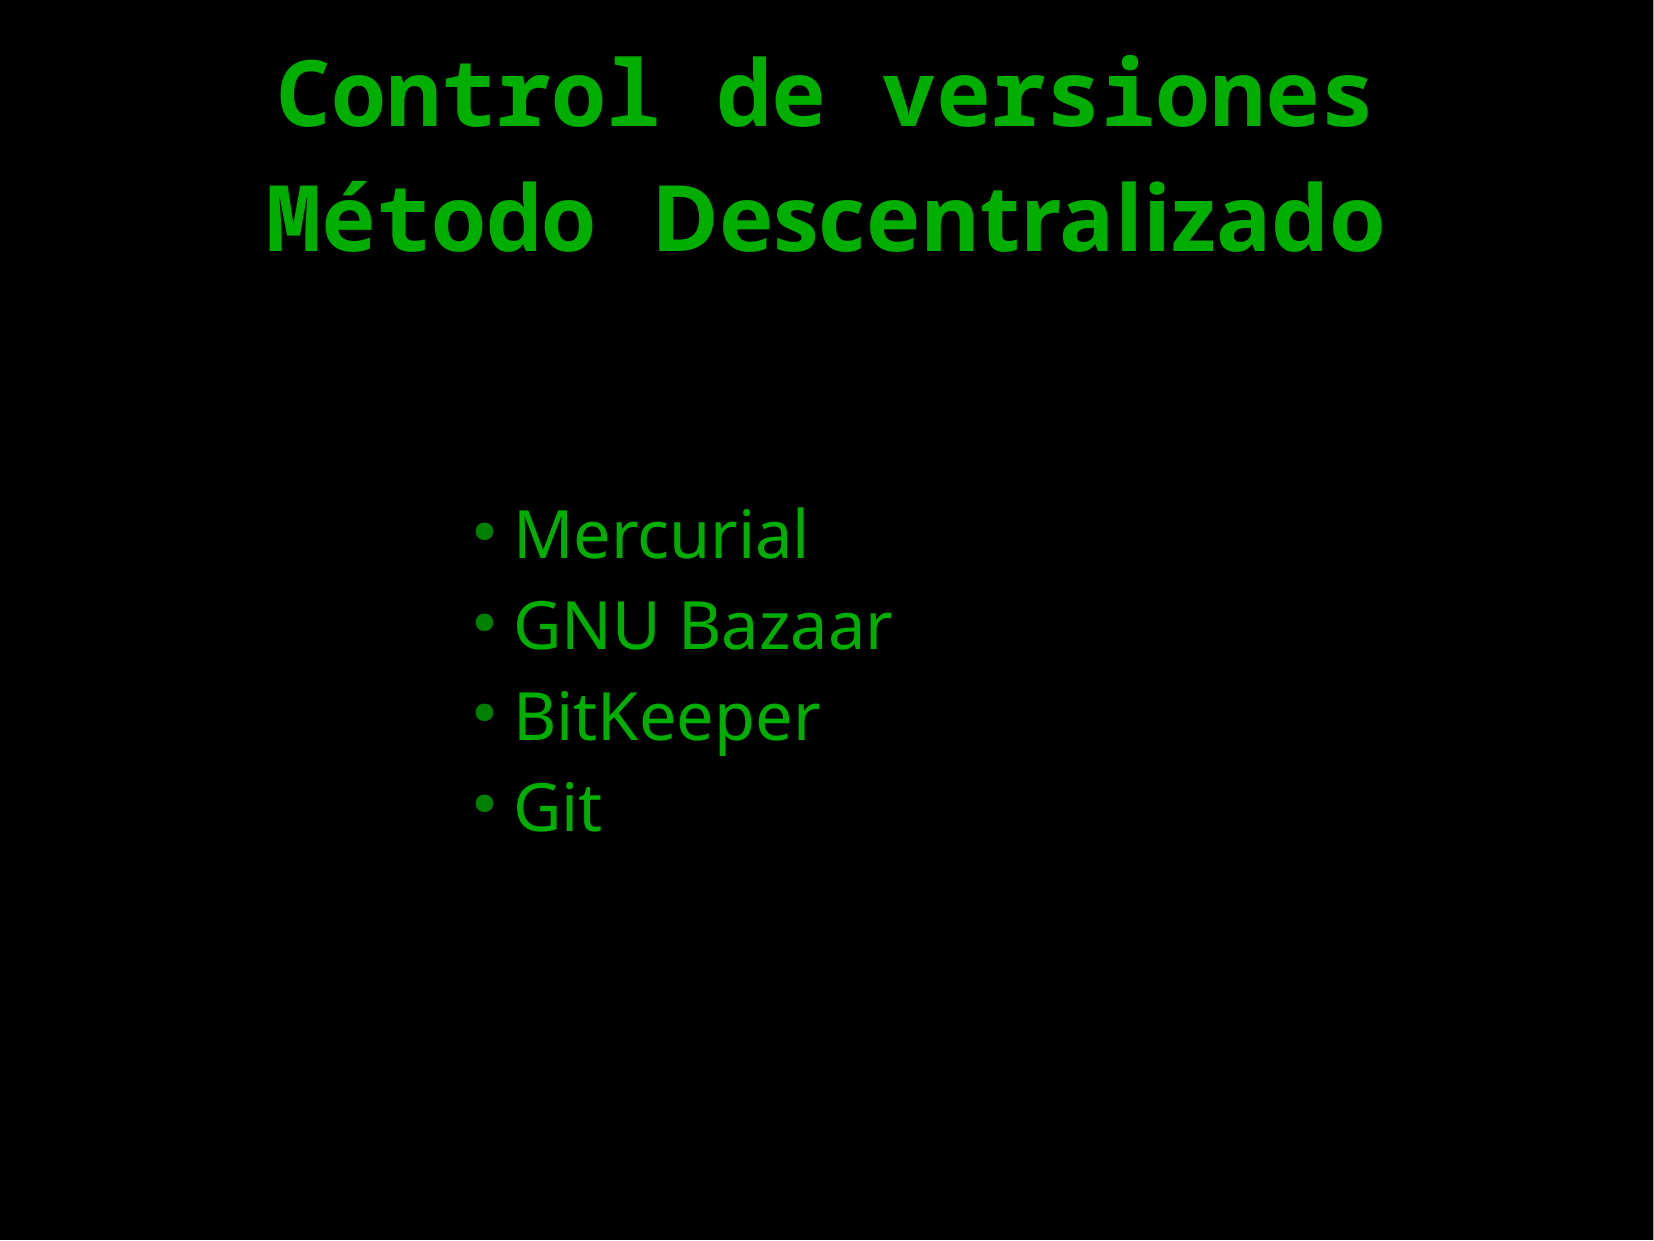

# Control de versiones Método Descentralizado
 Mercurial
 GNU Bazaar
 BitKeeper
 Git